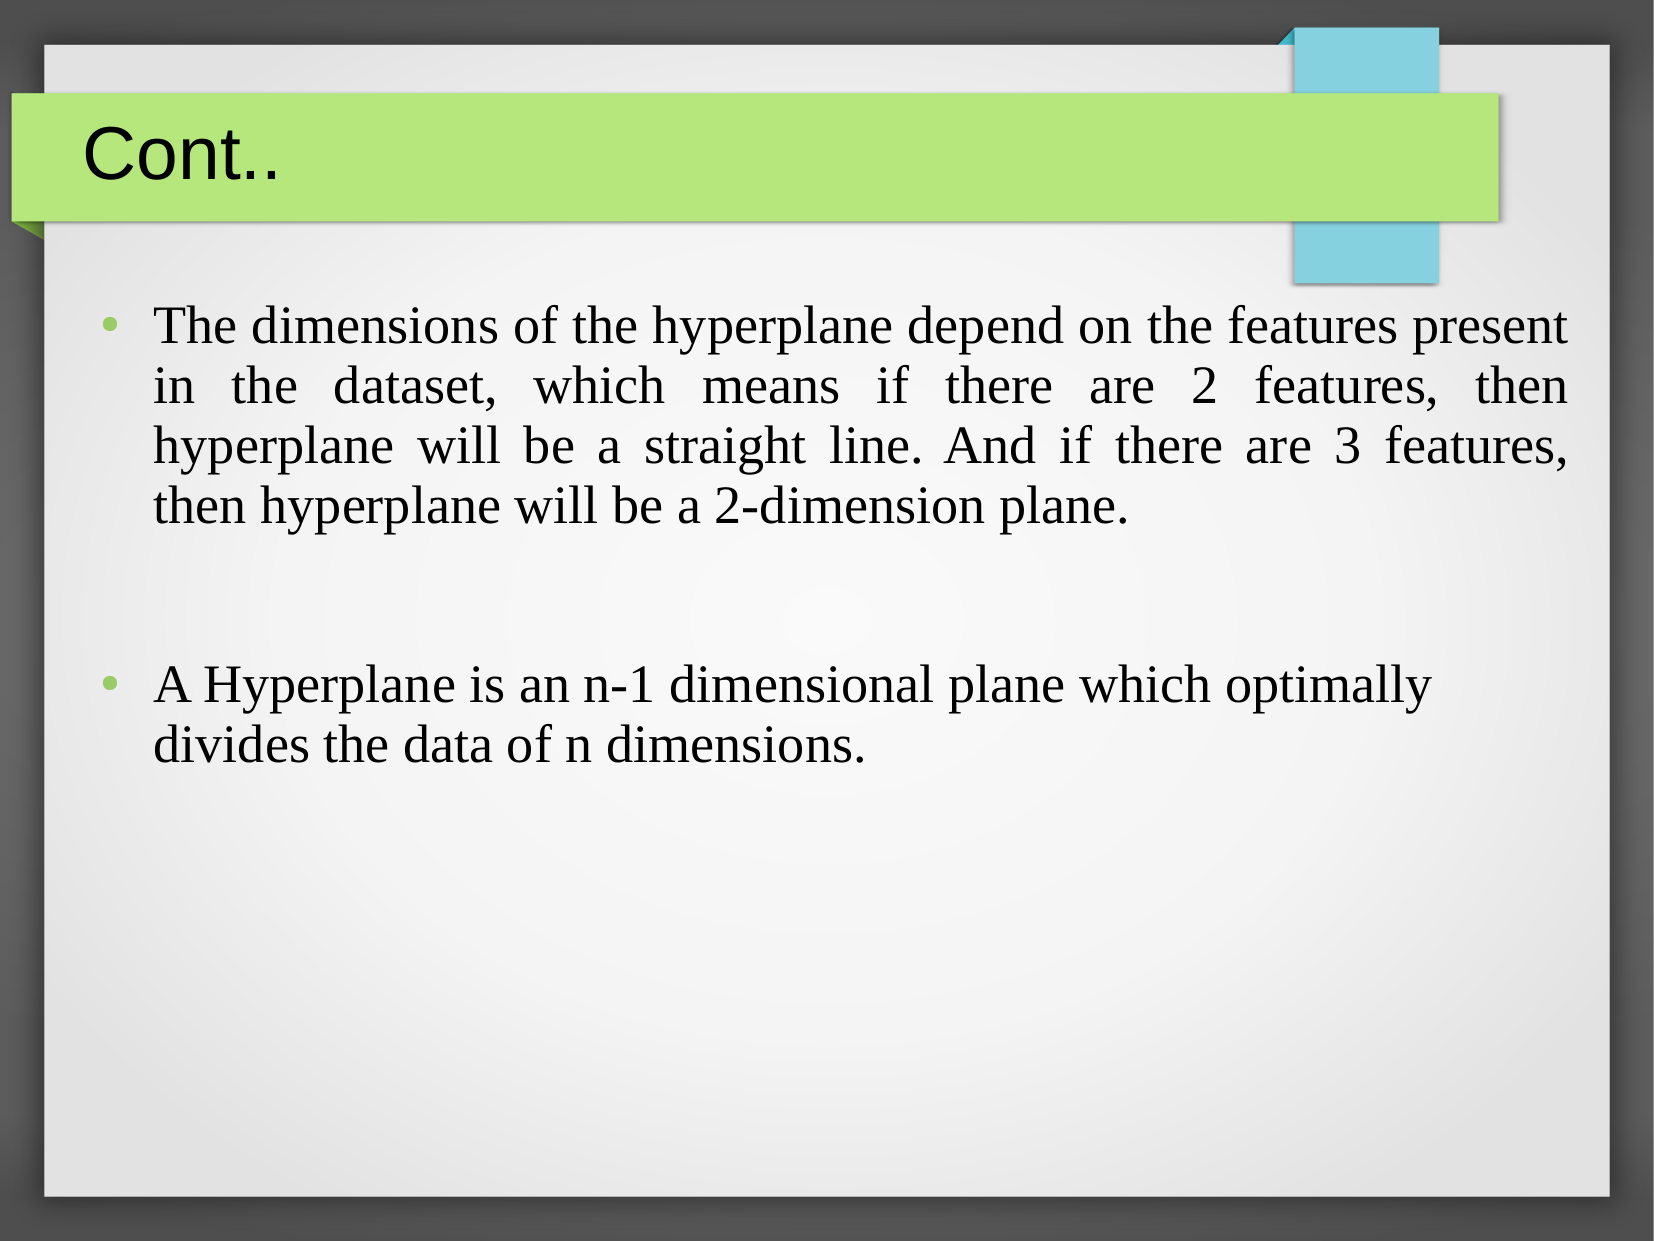

# Cont..
The dimensions of the hyperplane depend on the features present in the dataset, which means if there are 2 features, then hyperplane will be a straight line. And if there are 3 features, then hyperplane will be a 2-dimension plane.
A Hyperplane is an n-1 dimensional plane which optimally divides the data of n dimensions.